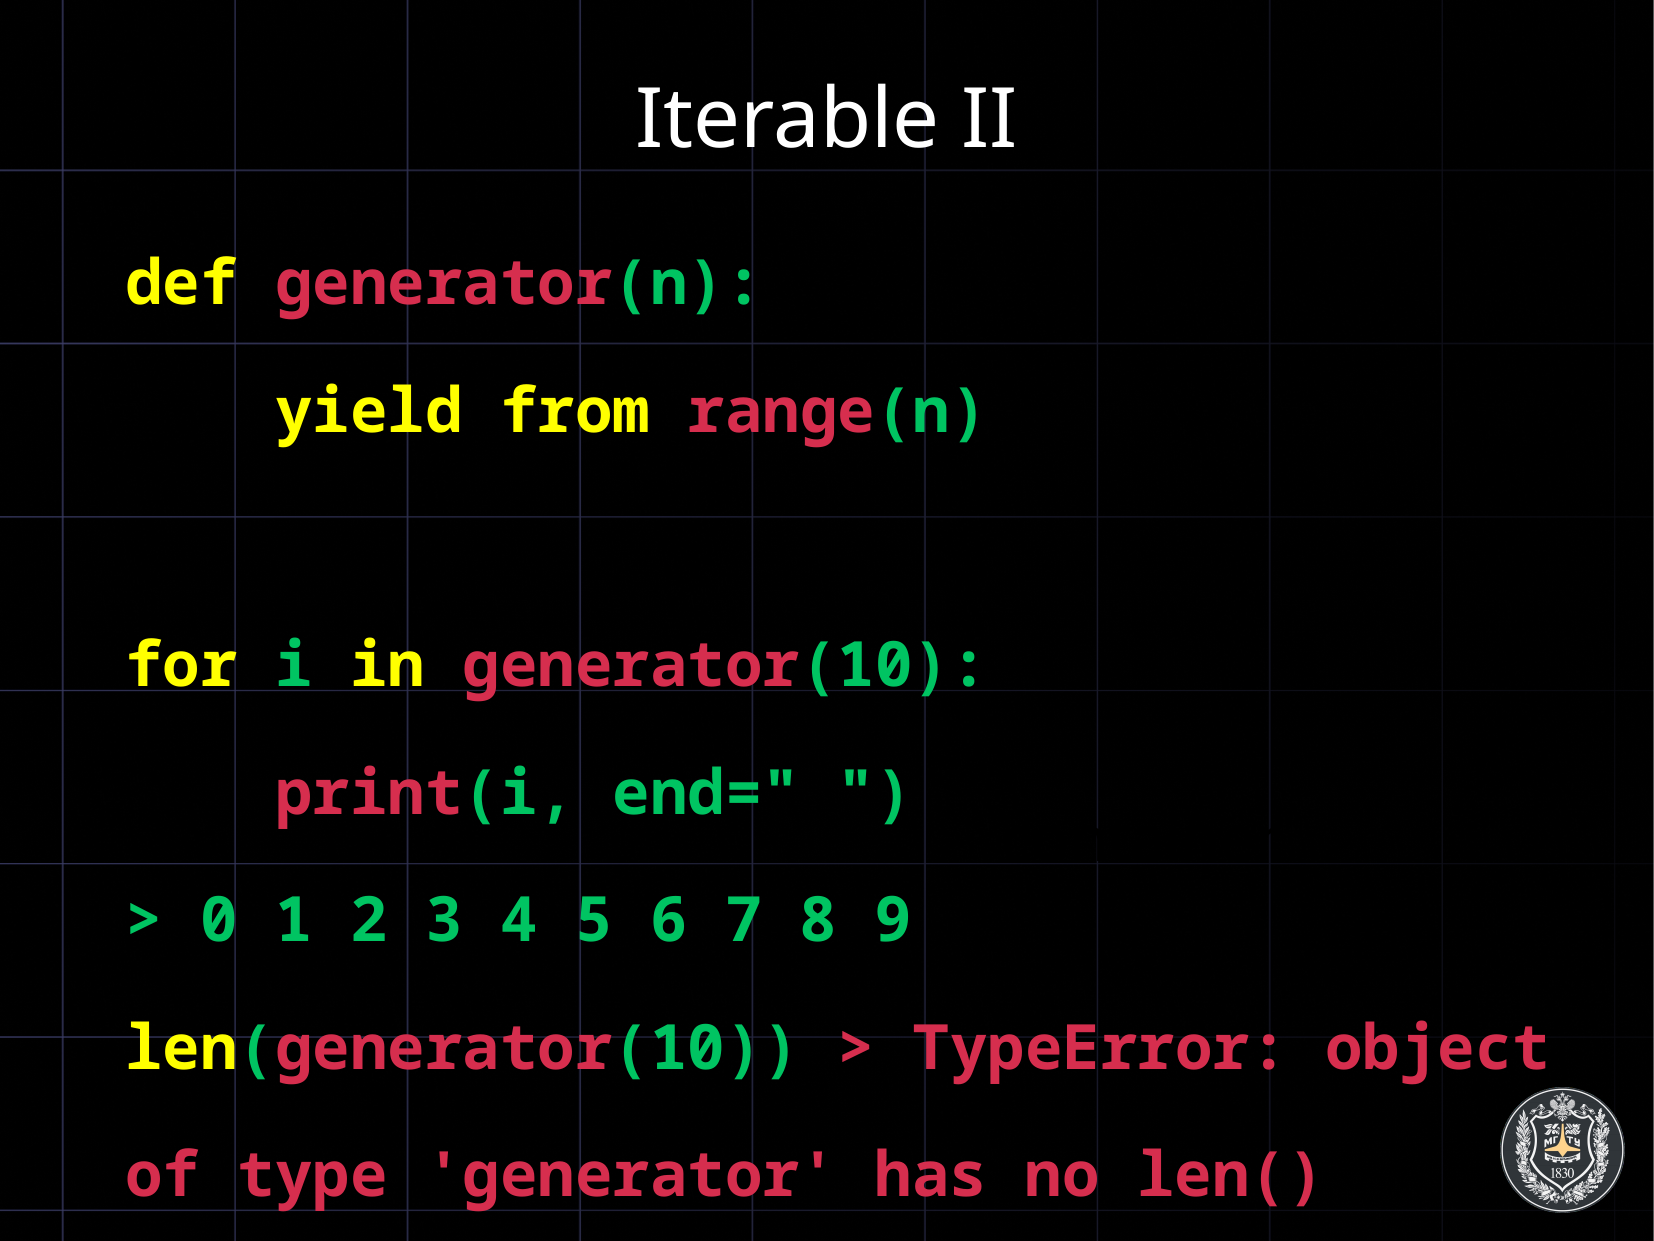

# Iterable II
def generator(n):
 yield from range(n)
for i in generator(10):
 print(i, end=" ")
> 0 1 2 3 4 5 6 7 8 9
len(generator(10)) > TypeError: object of type 'generator' has no len()
g = generator(10)
print(0 in g) > True
print(0 in g) > False
container